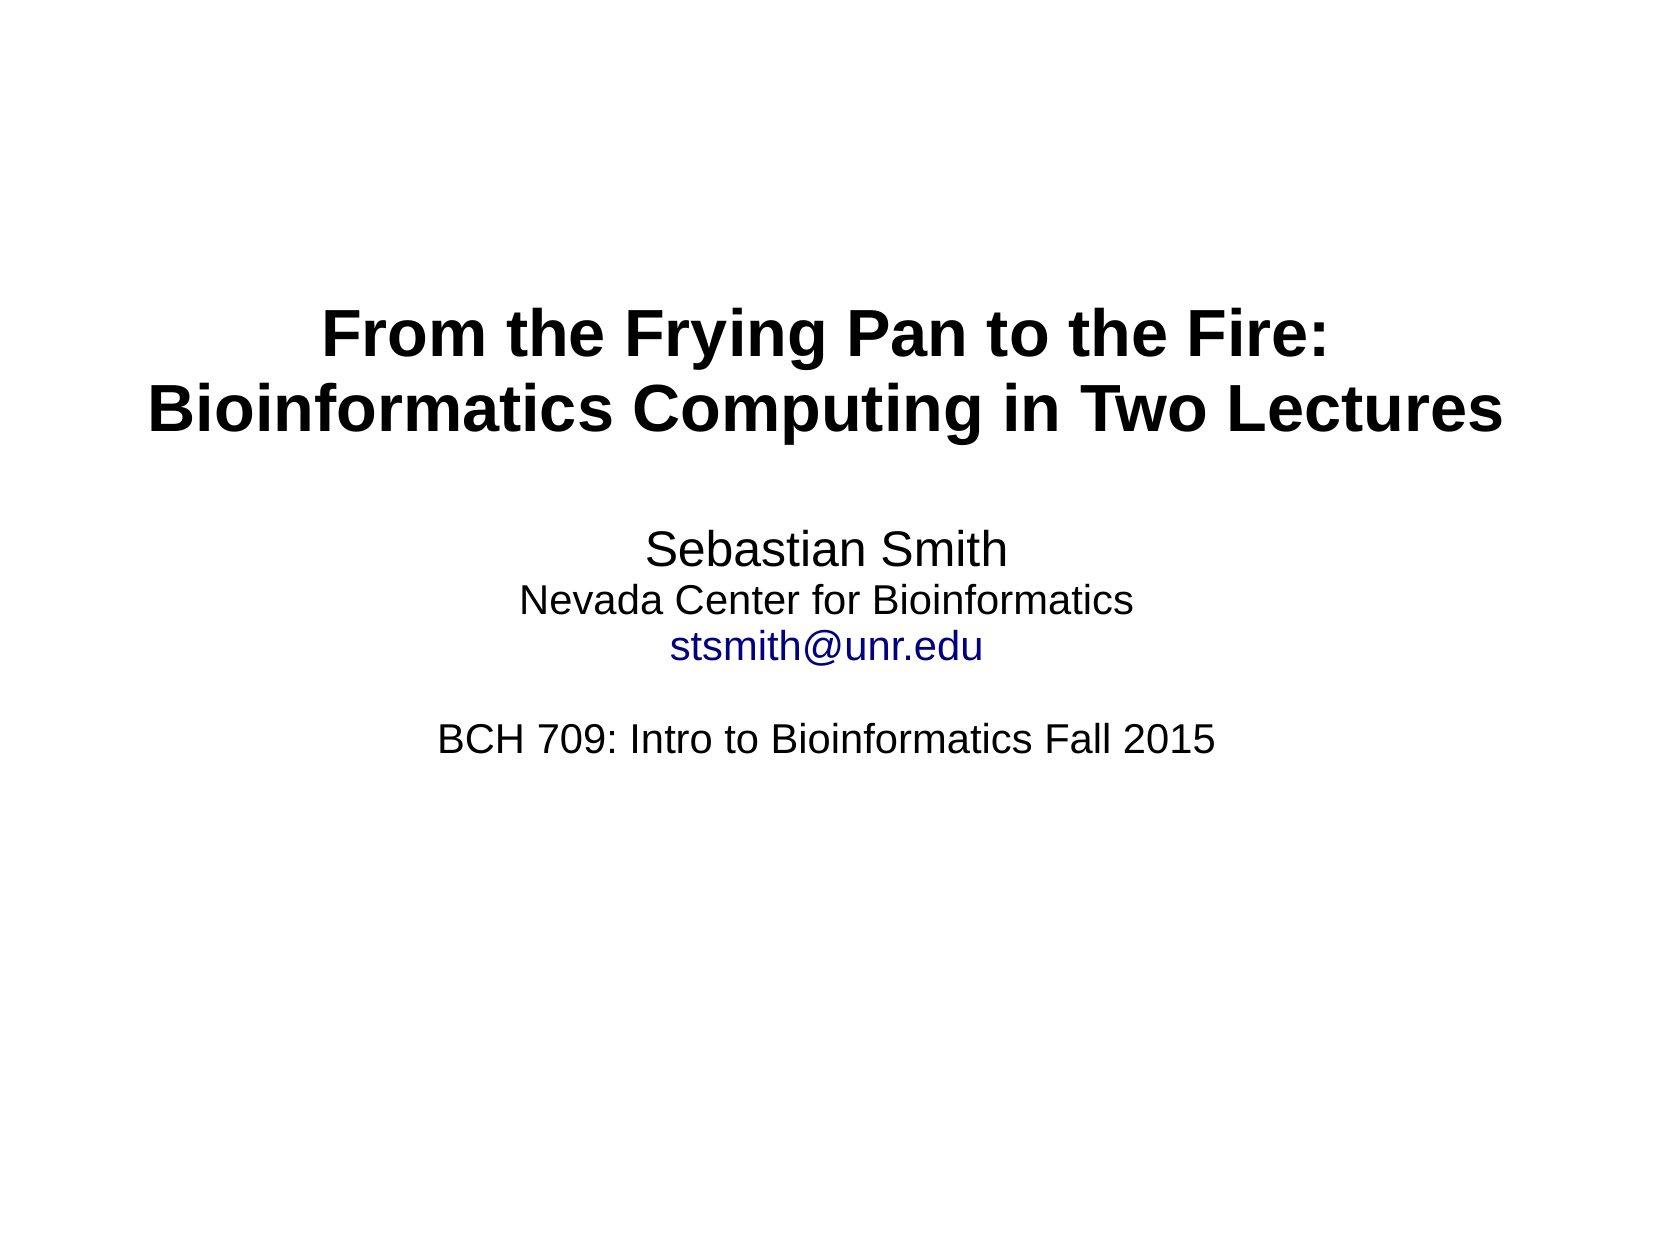

# From the Frying Pan to the Fire: Bioinformatics Computing in Two Lectures
Sebastian Smith
Nevada Center for Bioinformatics
stsmith@unr.edu
BCH 709: Intro to Bioinformatics Fall 2015